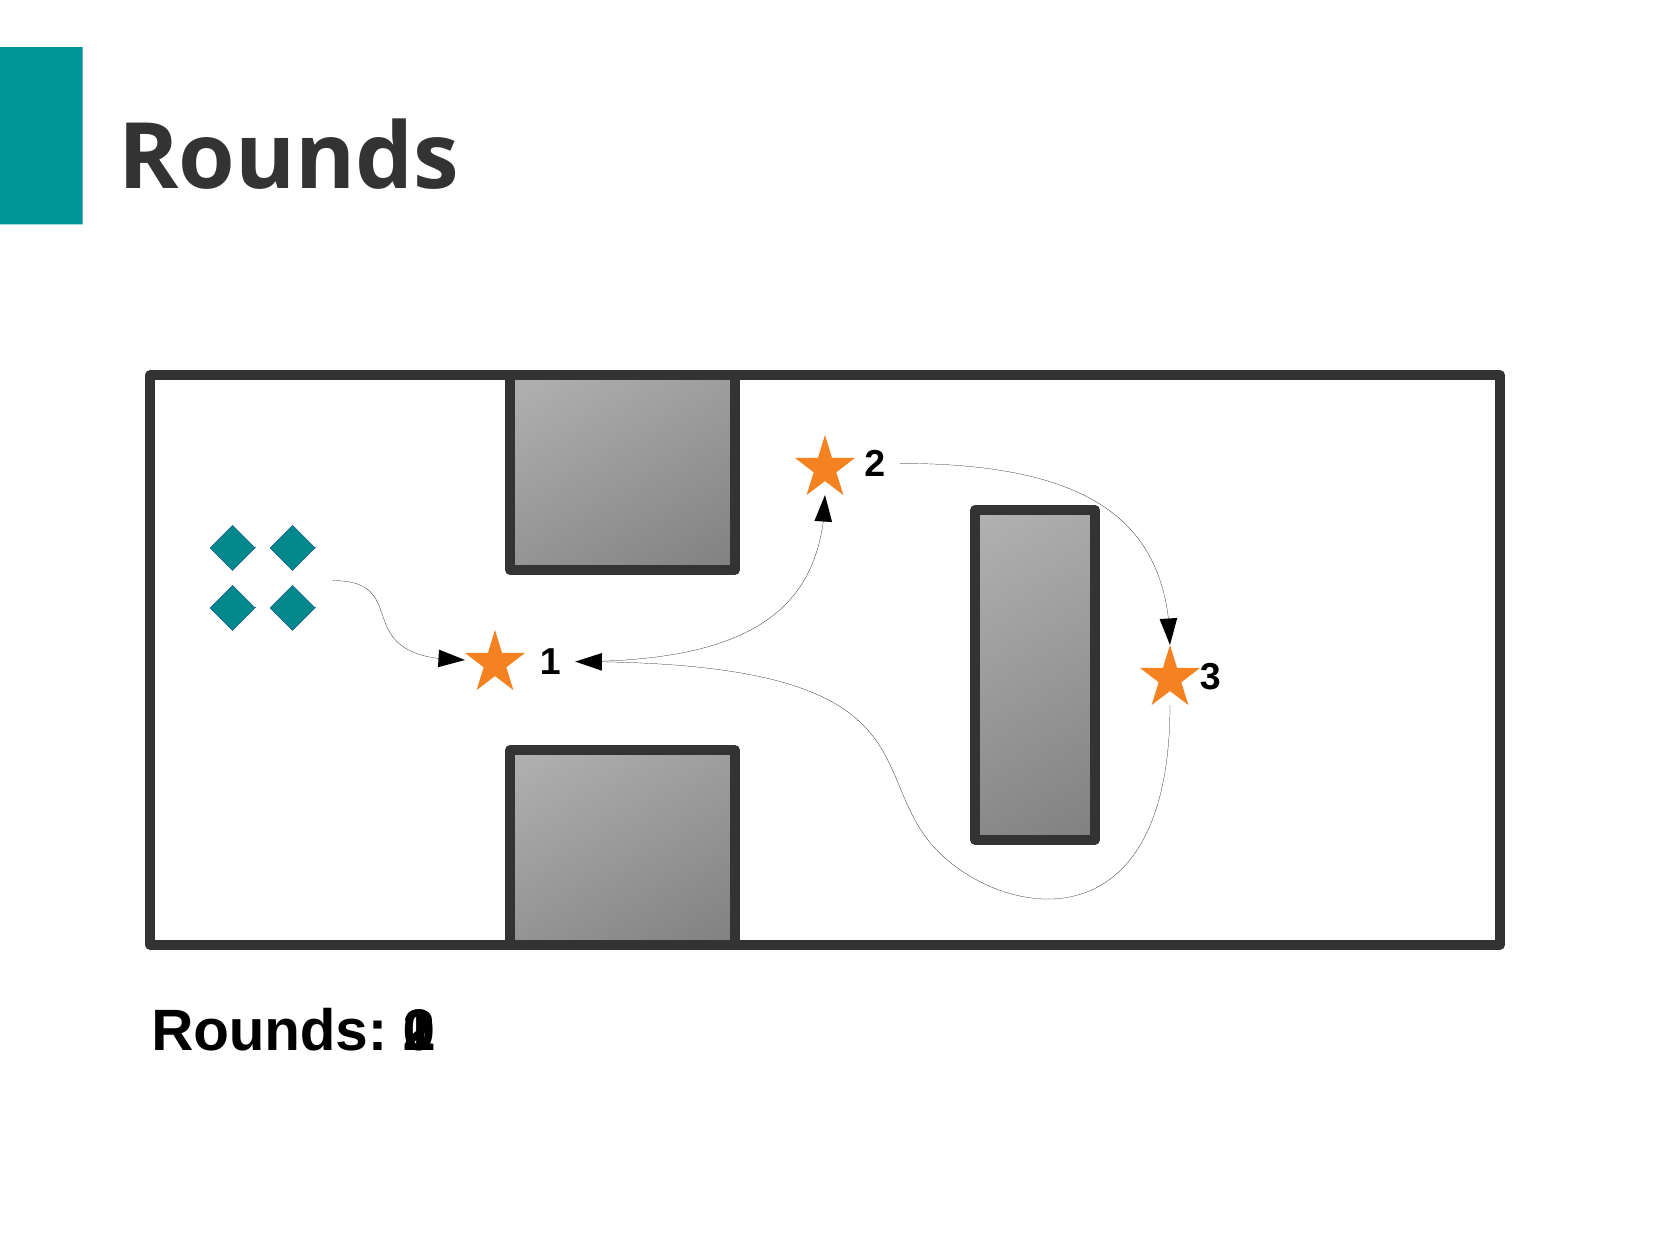

# Rounds
2
1
3
Rounds:
0
1
2